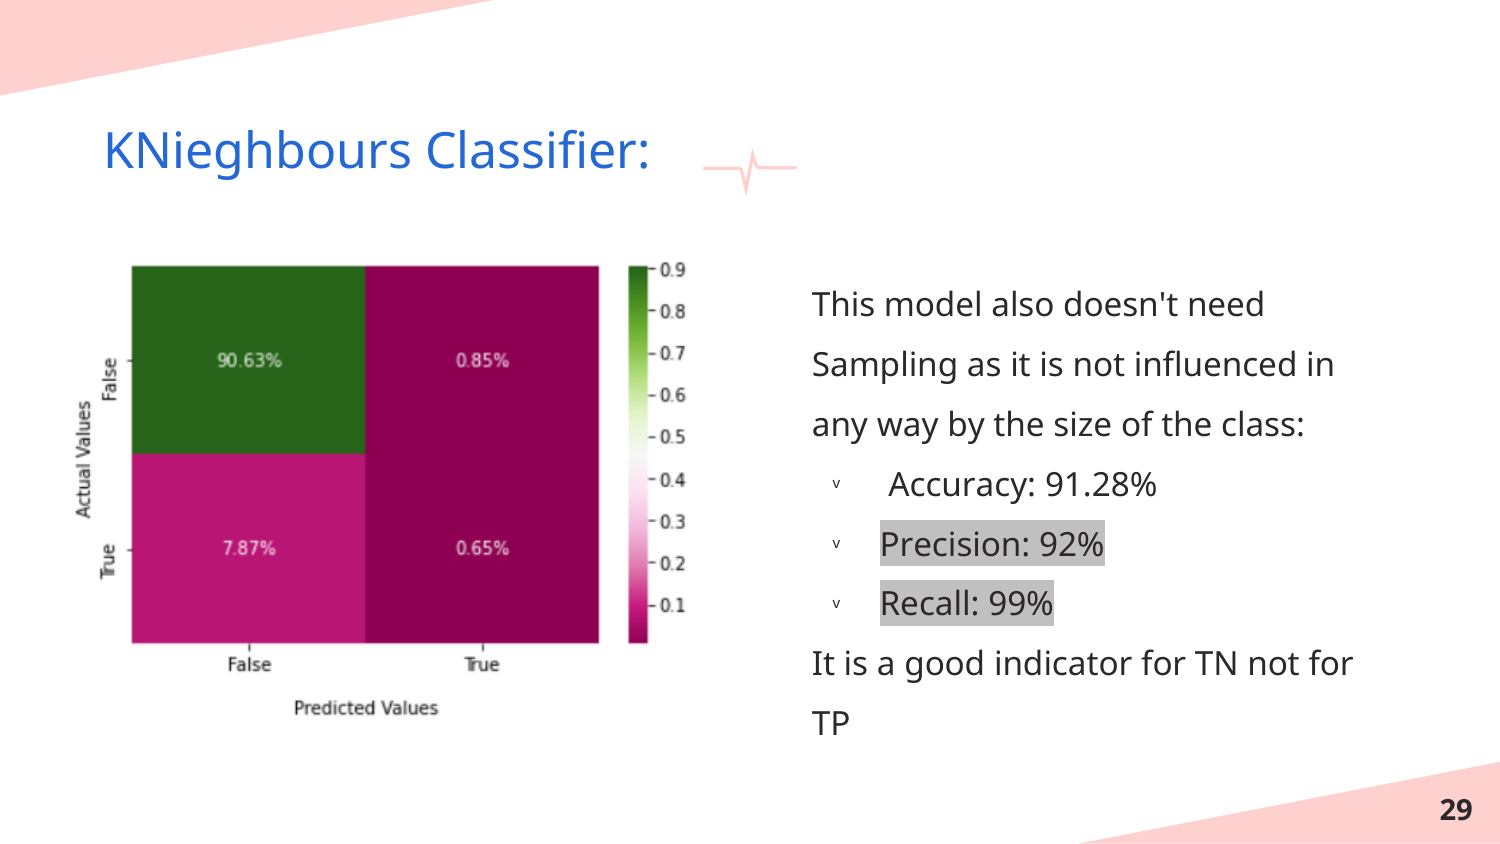

# KNieghbours Classifier:
This model also doesn't need Sampling as it is not influenced in any way by the size of the class:
 Accuracy: 91.28%
Precision: 92%
Recall: 99%
It is a good indicator for TN not for TP
29